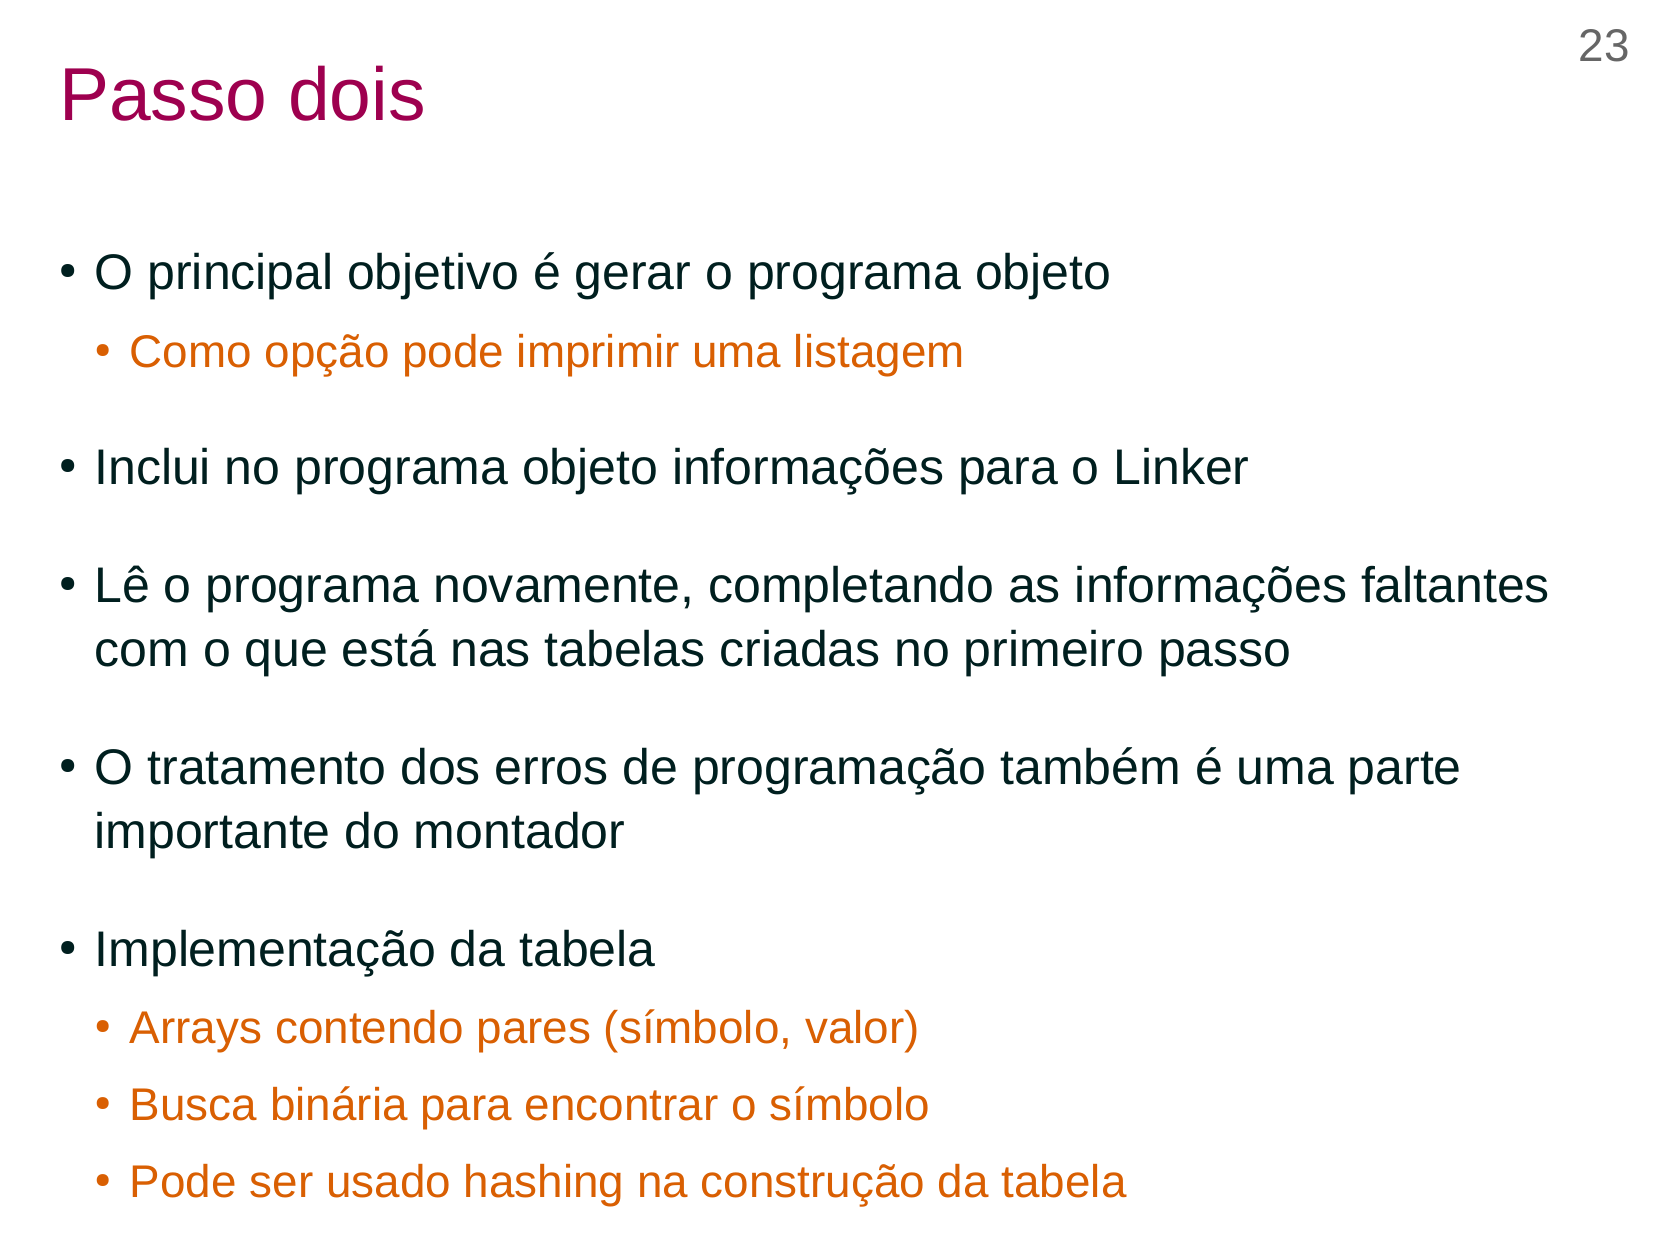

23
# Passo dois
O principal objetivo é gerar o programa objeto
Como opção pode imprimir uma listagem
Inclui no programa objeto informações para o Linker
Lê o programa novamente, completando as informações faltantes com o que está nas tabelas criadas no primeiro passo
O tratamento dos erros de programação também é uma parte importante do montador
Implementação da tabela
Arrays contendo pares (símbolo, valor)
Busca binária para encontrar o símbolo
Pode ser usado hashing na construção da tabela